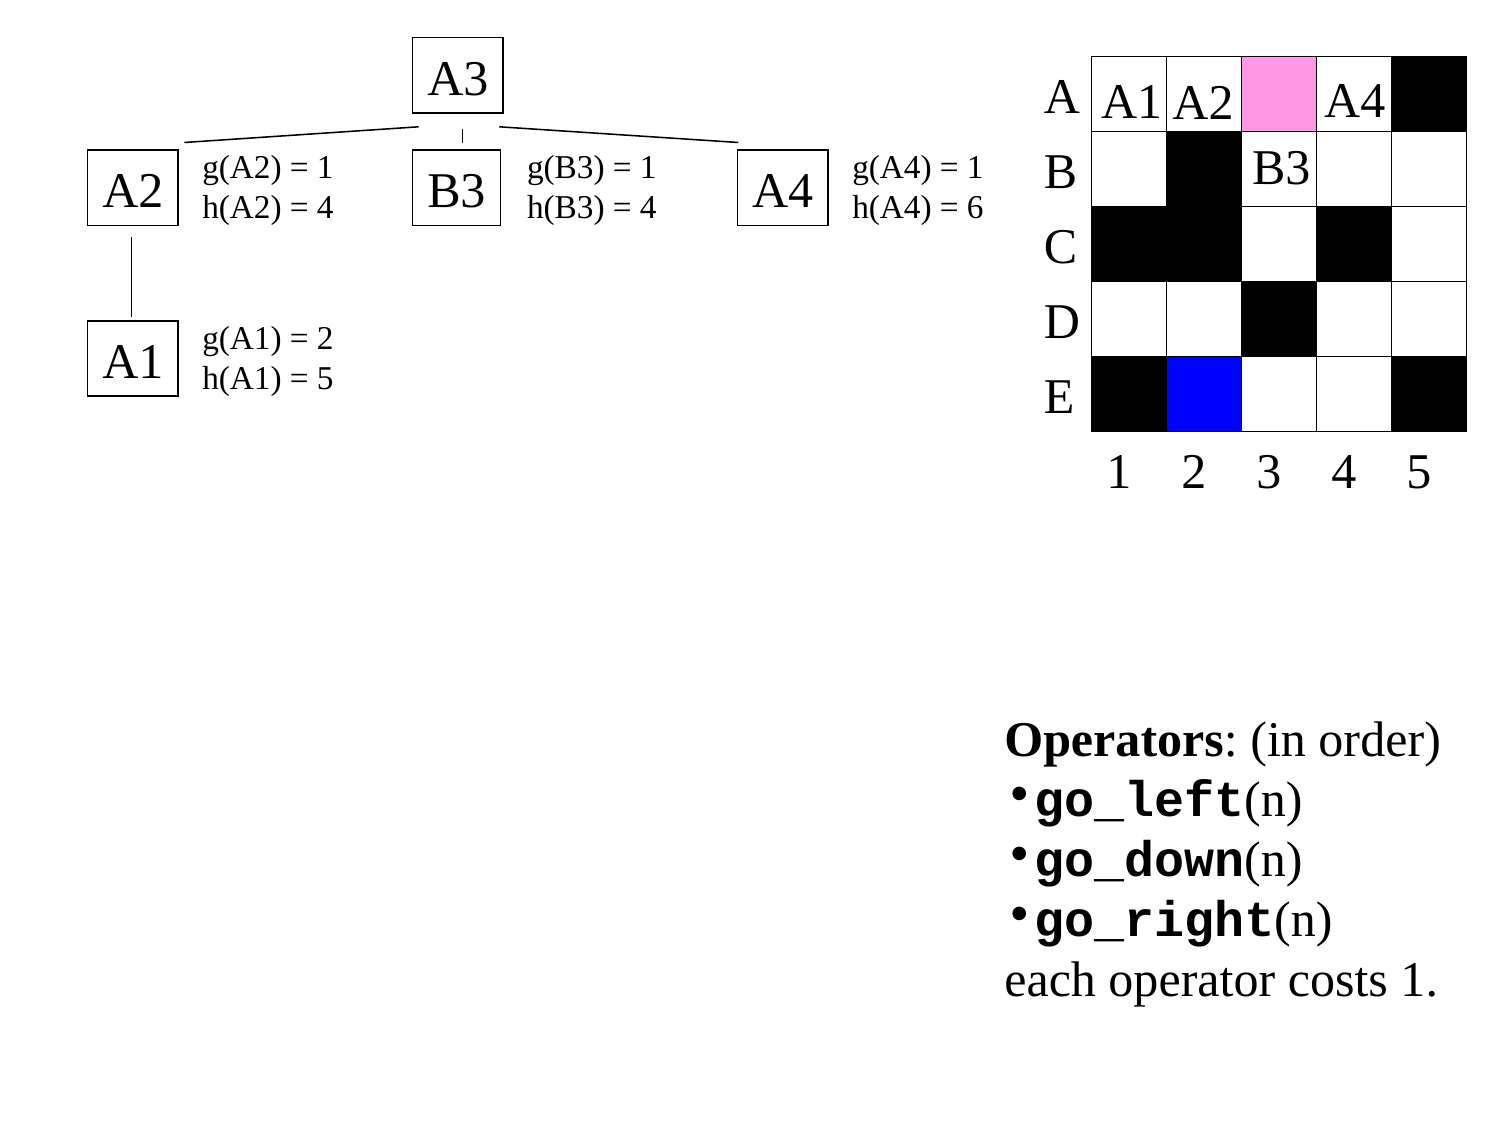

A3
A
A4
A1
A2
B3
B
g(A2) = 1
h(A2) = 4
g(B3) = 1
h(B3) = 4
g(A4) = 1
h(A4) = 6
A2
B3
A4
C
D
g(A1) = 2
h(A1) = 5
A1
E
1
2
3
4
5
Operators: (in order)
go_left(n)
go_down(n)
go_right(n)
each operator costs 1.